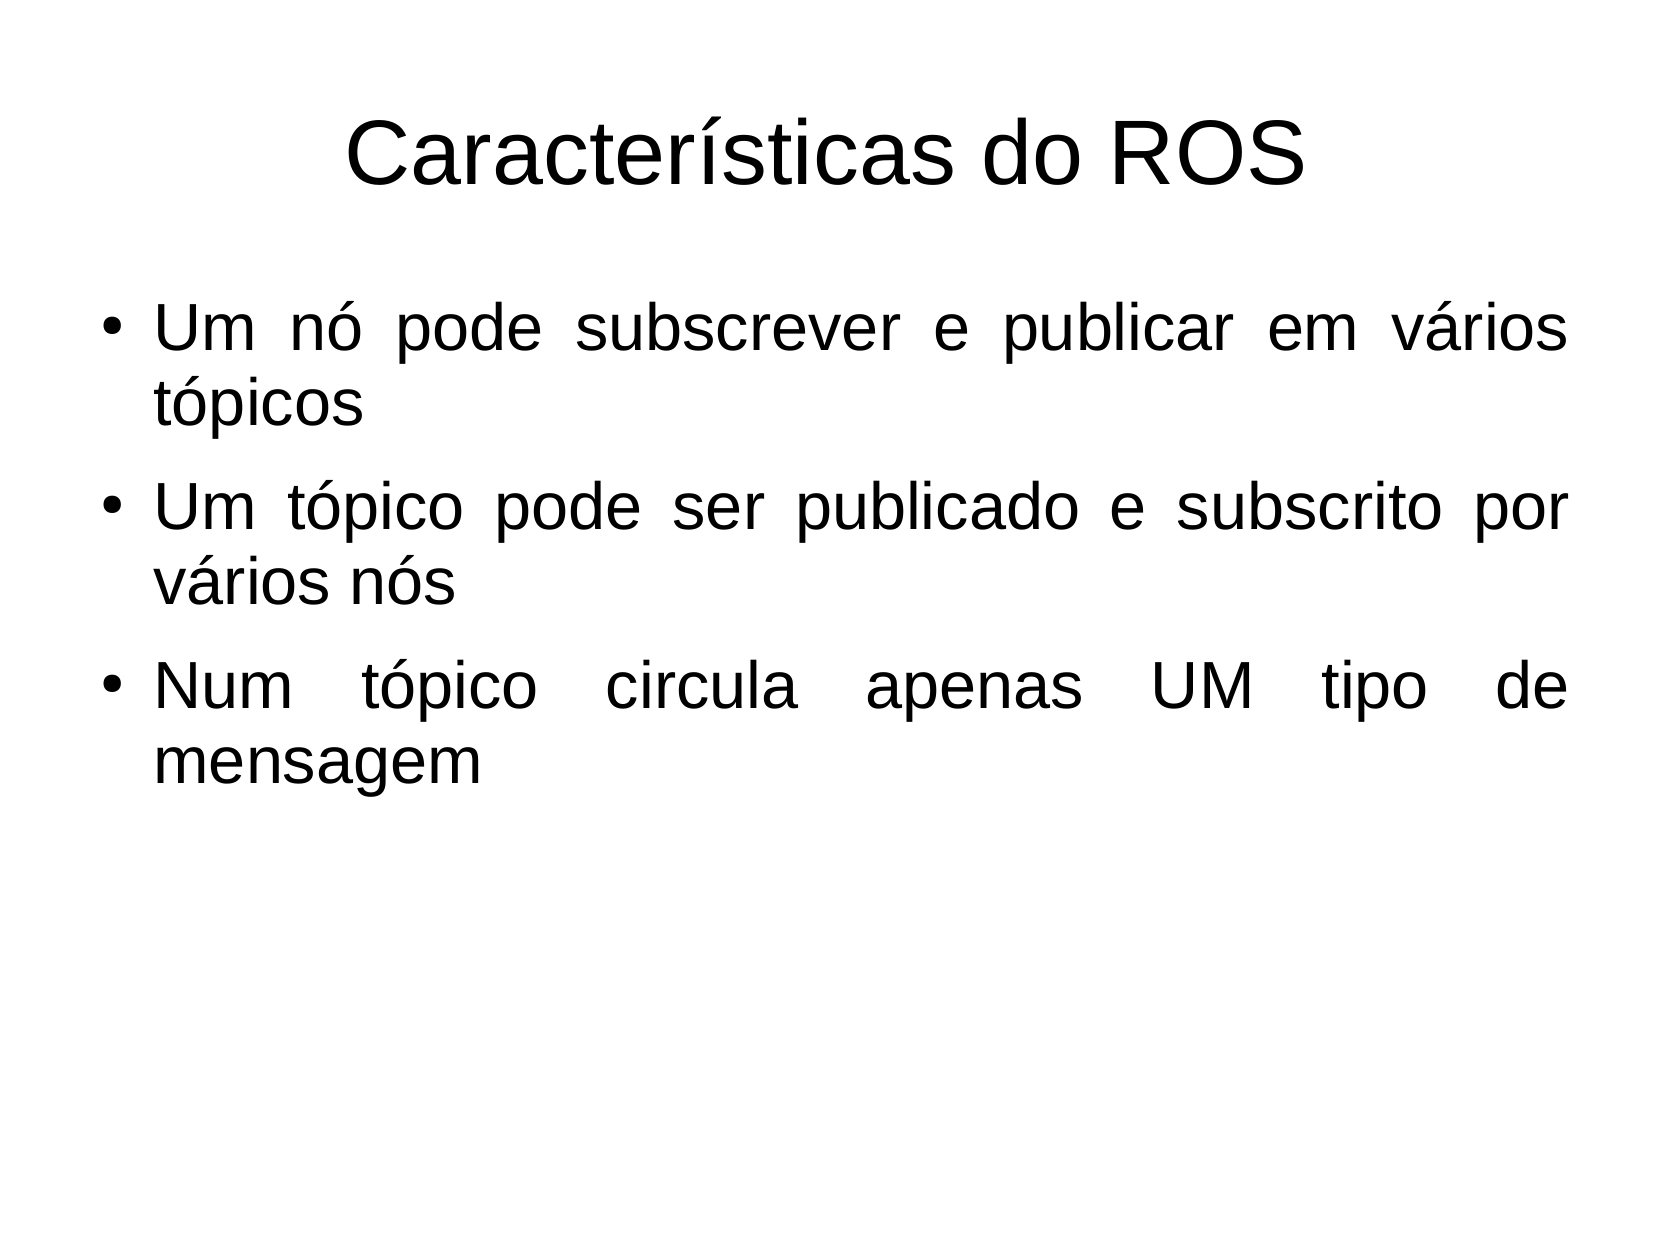

# Características do ROS
Um nó pode subscrever e publicar em vários tópicos
Um tópico pode ser publicado e subscrito por vários nós
Num tópico circula apenas UM tipo de mensagem